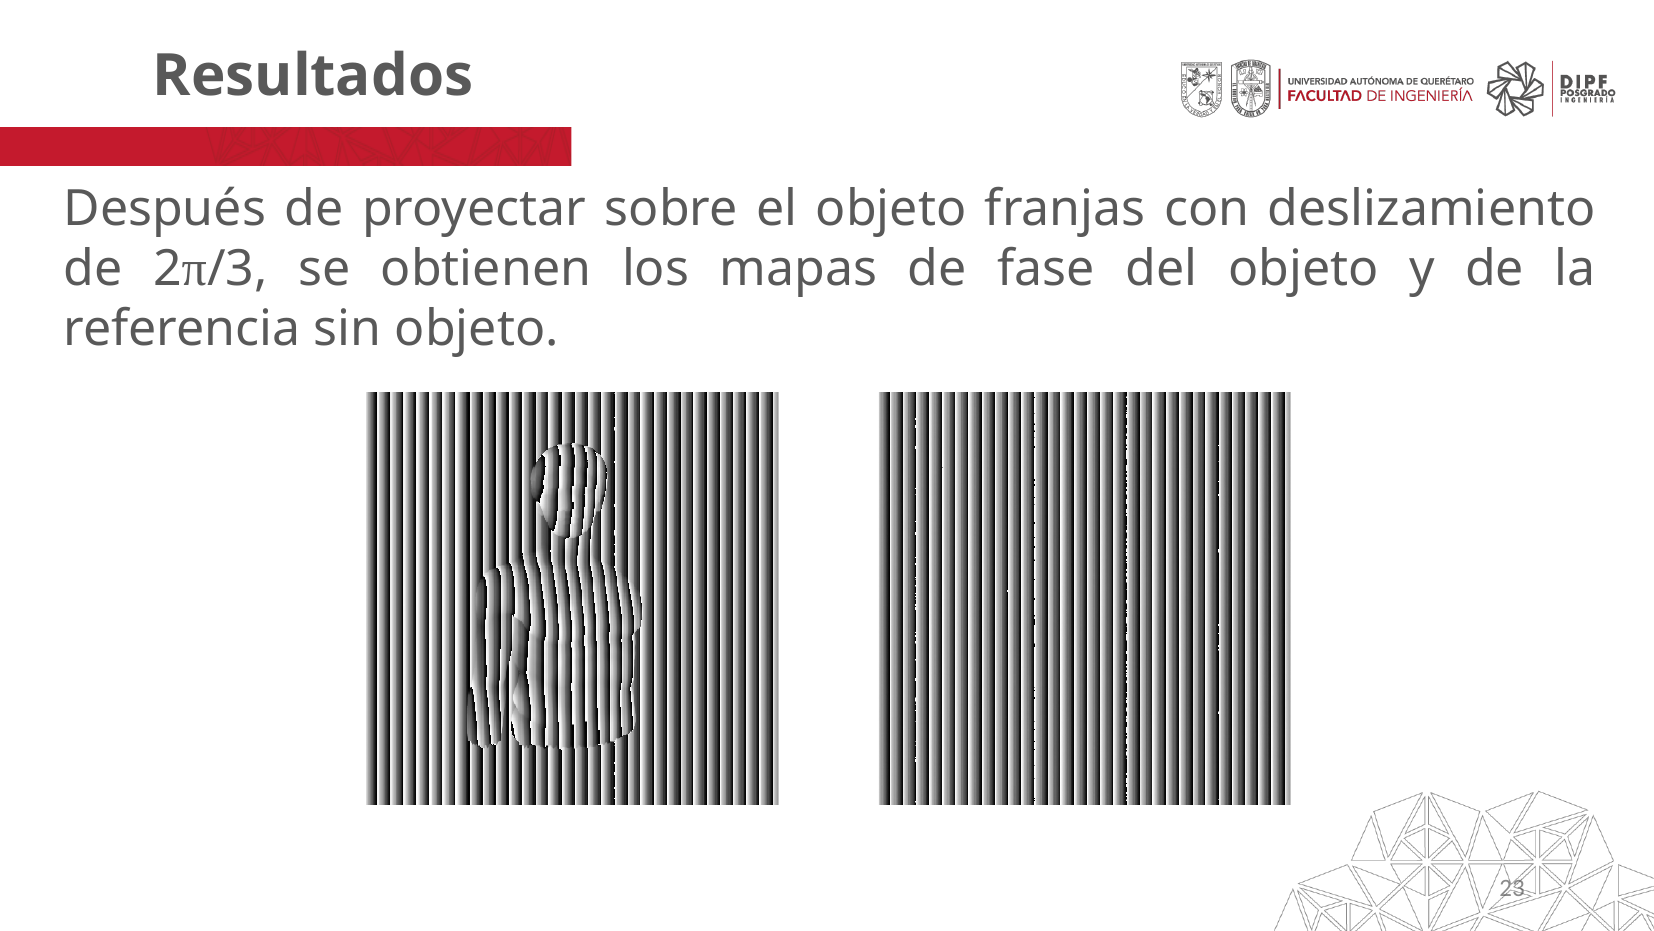

Resultados
Después de proyectar sobre el objeto franjas con deslizamiento de 2π/3, se obtienen los mapas de fase del objeto y de la referencia sin objeto.
23